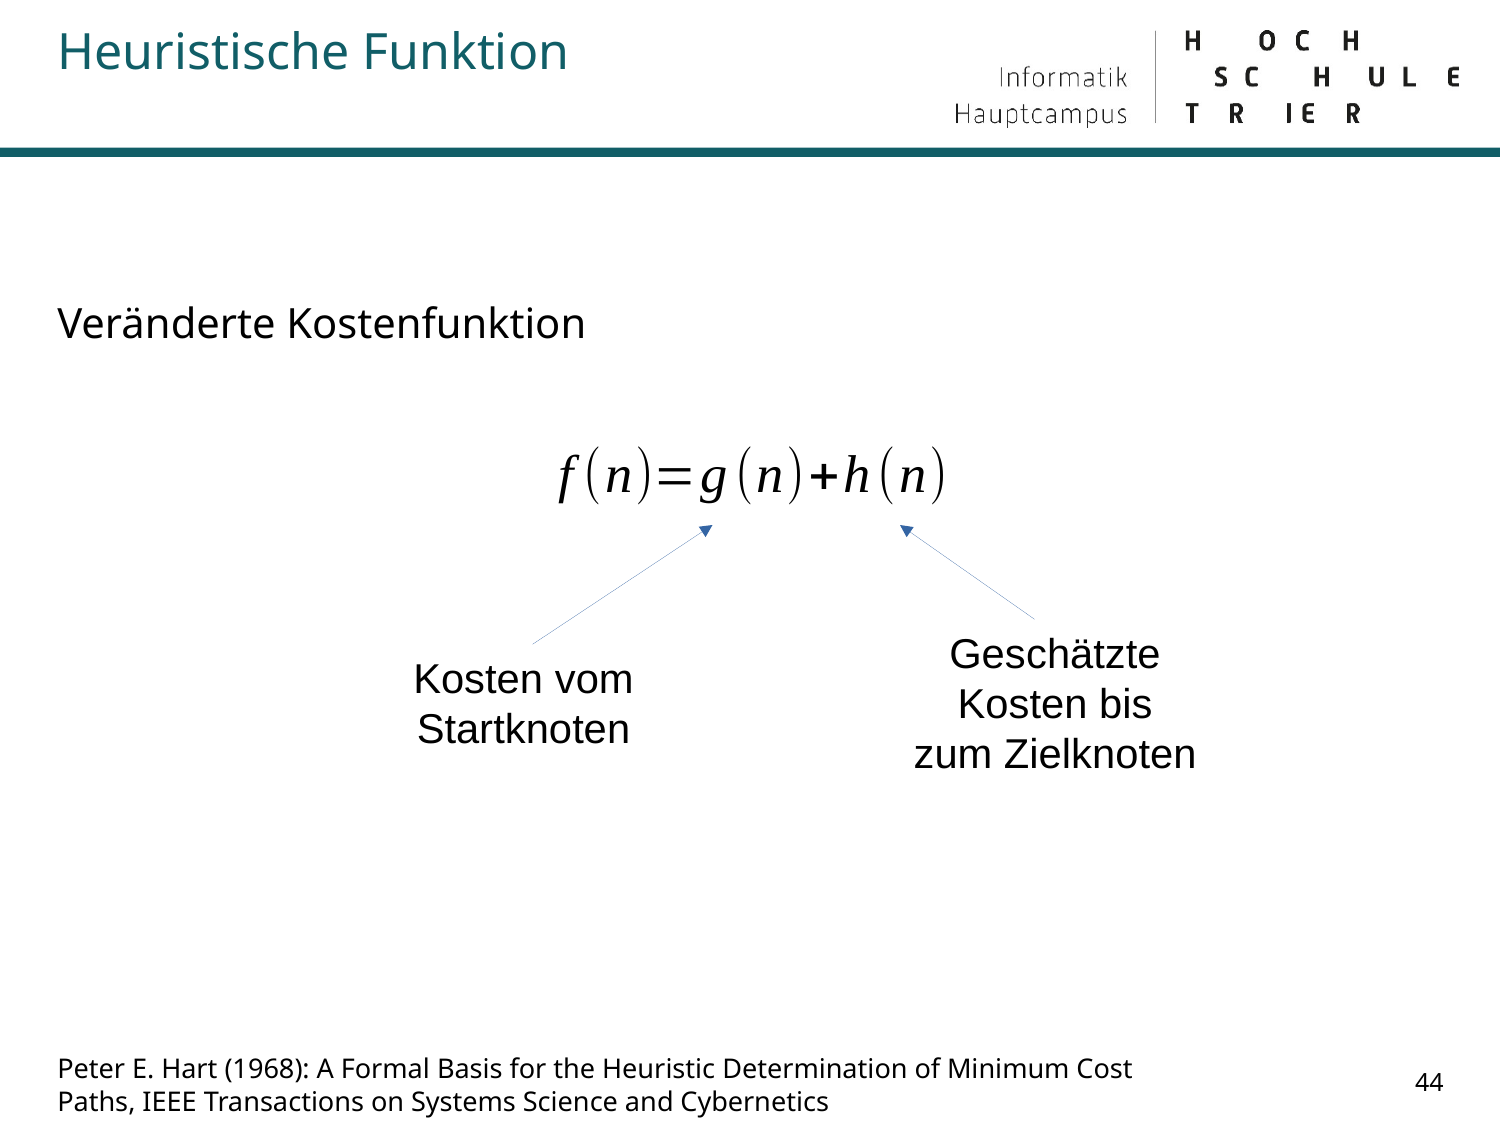

# Heuristische Funktion
Veränderte Kostenfunktion
Geschätzte Kosten bis zum Zielknoten
Kosten vom Startknoten
Peter E. Hart (1968): A Formal Basis for the Heuristic Determination of Minimum Cost Paths, IEEE Transactions on Systems Science and Cybernetics